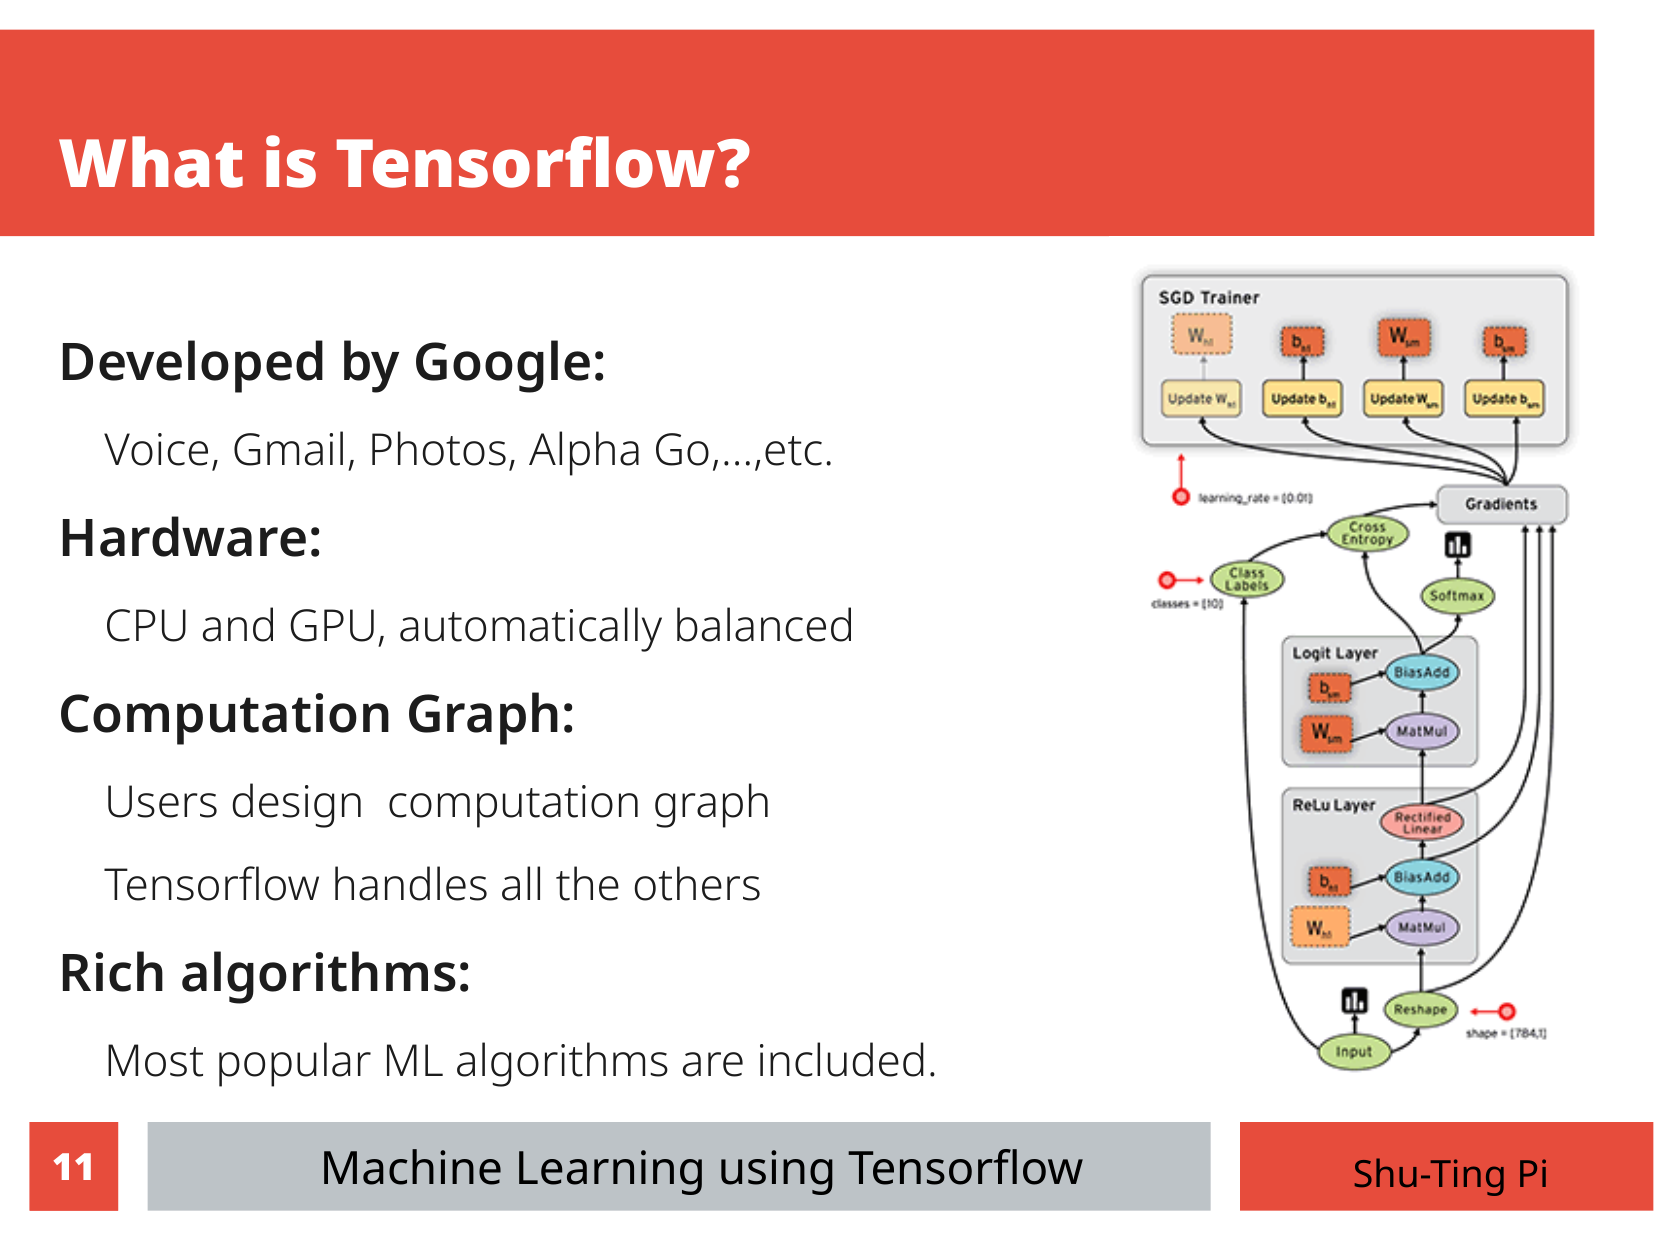

# What is Tensorflow?
Developed by Google:
Voice, Gmail, Photos, Alpha Go,…,etc.
Hardware:
CPU and GPU, automatically balanced
Computation Graph:
Users design computation graph
Tensorflow handles all the others
Rich algorithms:
Most popular ML algorithms are included.
11
Machine Learning using Tensorflow
Shu-Ting Pi